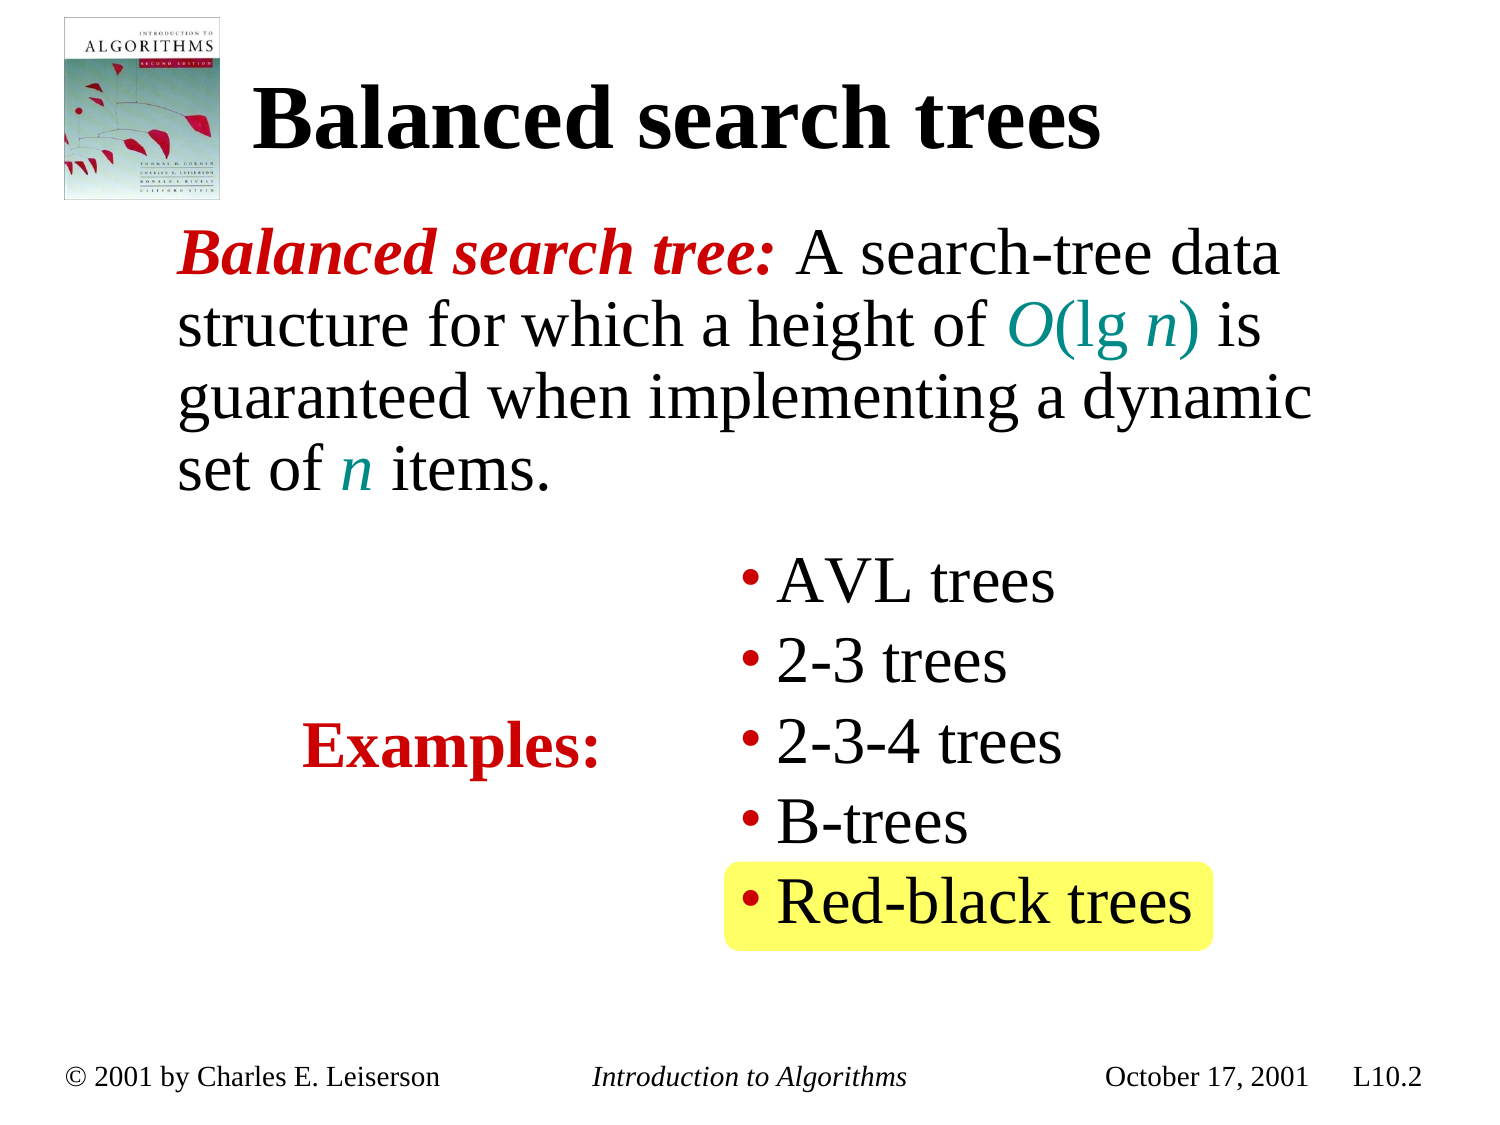

# Balanced search trees
Balanced search tree: A search-tree data structure for which a height of O(lg n) is guaranteed when implementing a dynamic set of n items.
AVL trees
2-3 trees
2-3-4 trees
B-trees
Red-black trees
Examples:
Introduction to Algorithms
October 17, 2001 L10.